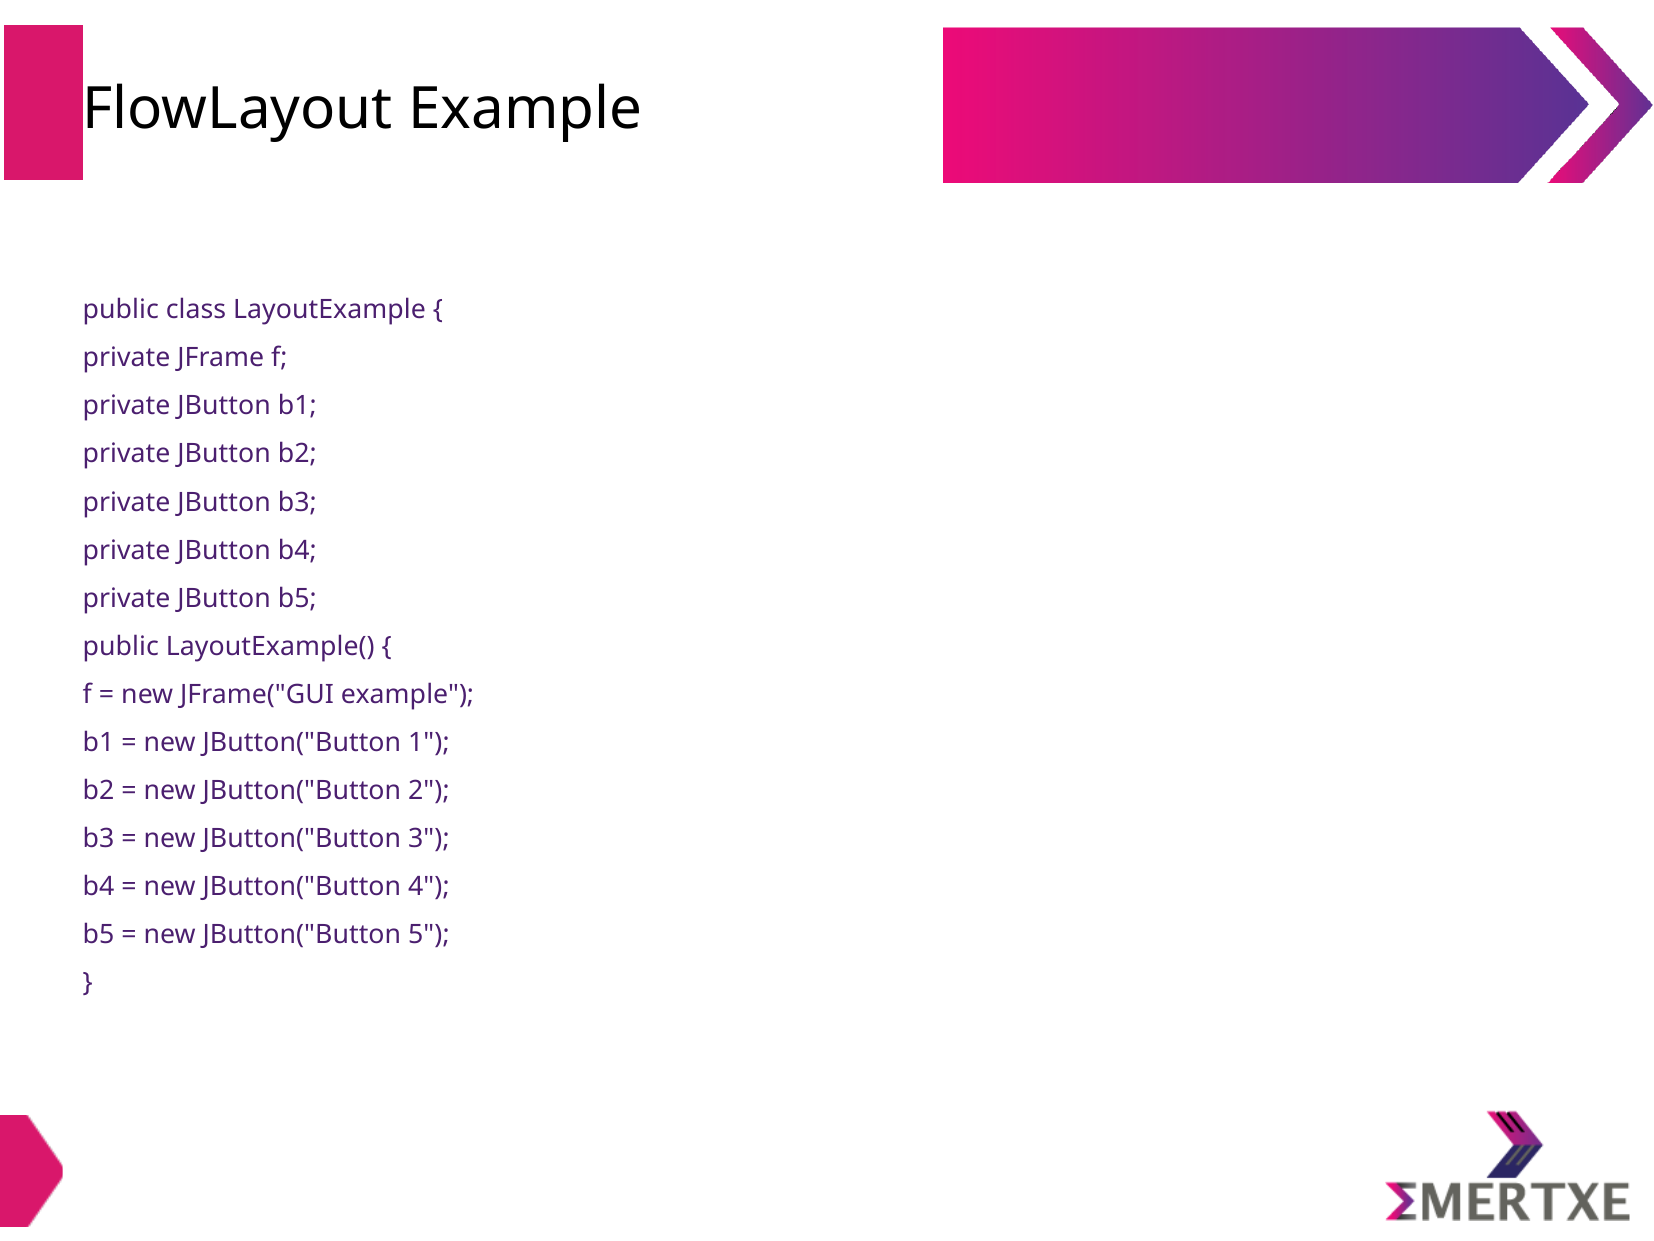

# FlowLayout Example
public class LayoutExample {
private JFrame f;
private JButton b1;
private JButton b2;
private JButton b3;
private JButton b4;
private JButton b5;
public LayoutExample() {
f = new JFrame("GUI example");
b1 = new JButton("Button 1");
b2 = new JButton("Button 2");
b3 = new JButton("Button 3");
b4 = new JButton("Button 4");
b5 = new JButton("Button 5");
}